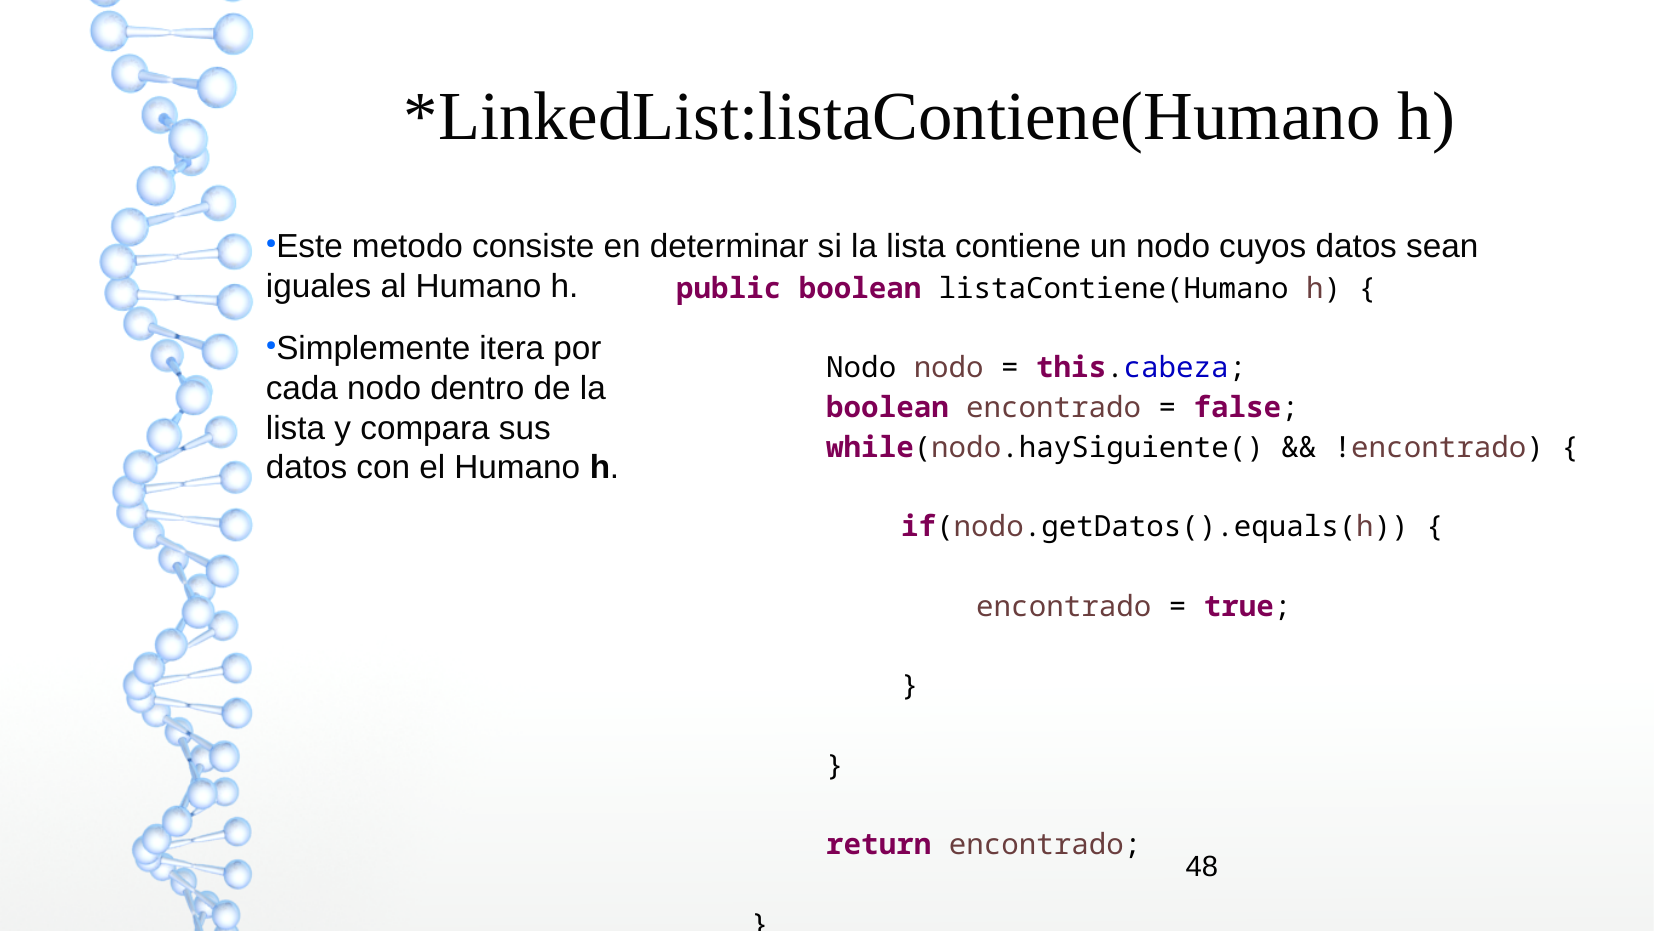

# *LinkedList:listaContiene(Humano h)
Este metodo consiste en determinar si la lista contiene un nodo cuyos datos sean iguales al Humano h.
Simplemente itera por
cada nodo dentro de la
lista y compara sus
datos con el Humano h.
public boolean listaContiene(Humano h) {
		Nodo nodo = this.cabeza;
		boolean encontrado = false;
		while(nodo.haySiguiente() && !encontrado) {
			if(nodo.getDatos().equals(h)) {
				encontrado = true;
			}
		}
		return encontrado;
	}
	//------------------------------------------